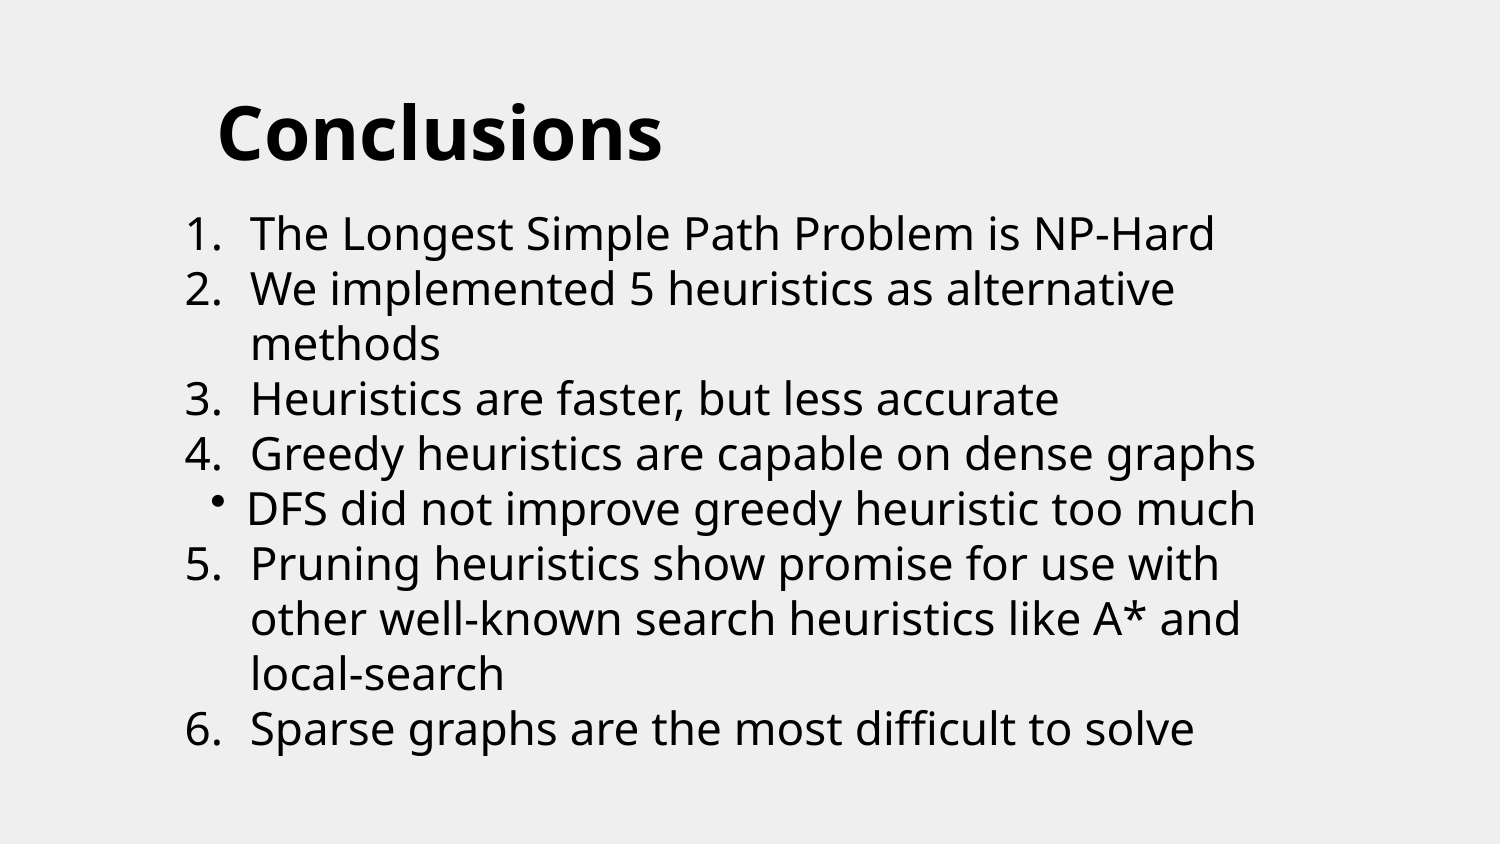

Conclusions
The Longest Simple Path Problem is NP-Hard
We implemented 5 heuristics as alternative methods
Heuristics are faster, but less accurate
Greedy heuristics are capable on dense graphs
DFS did not improve greedy heuristic too much
Pruning heuristics show promise for use with other well-known search heuristics like A* and local-search
Sparse graphs are the most difficult to solve